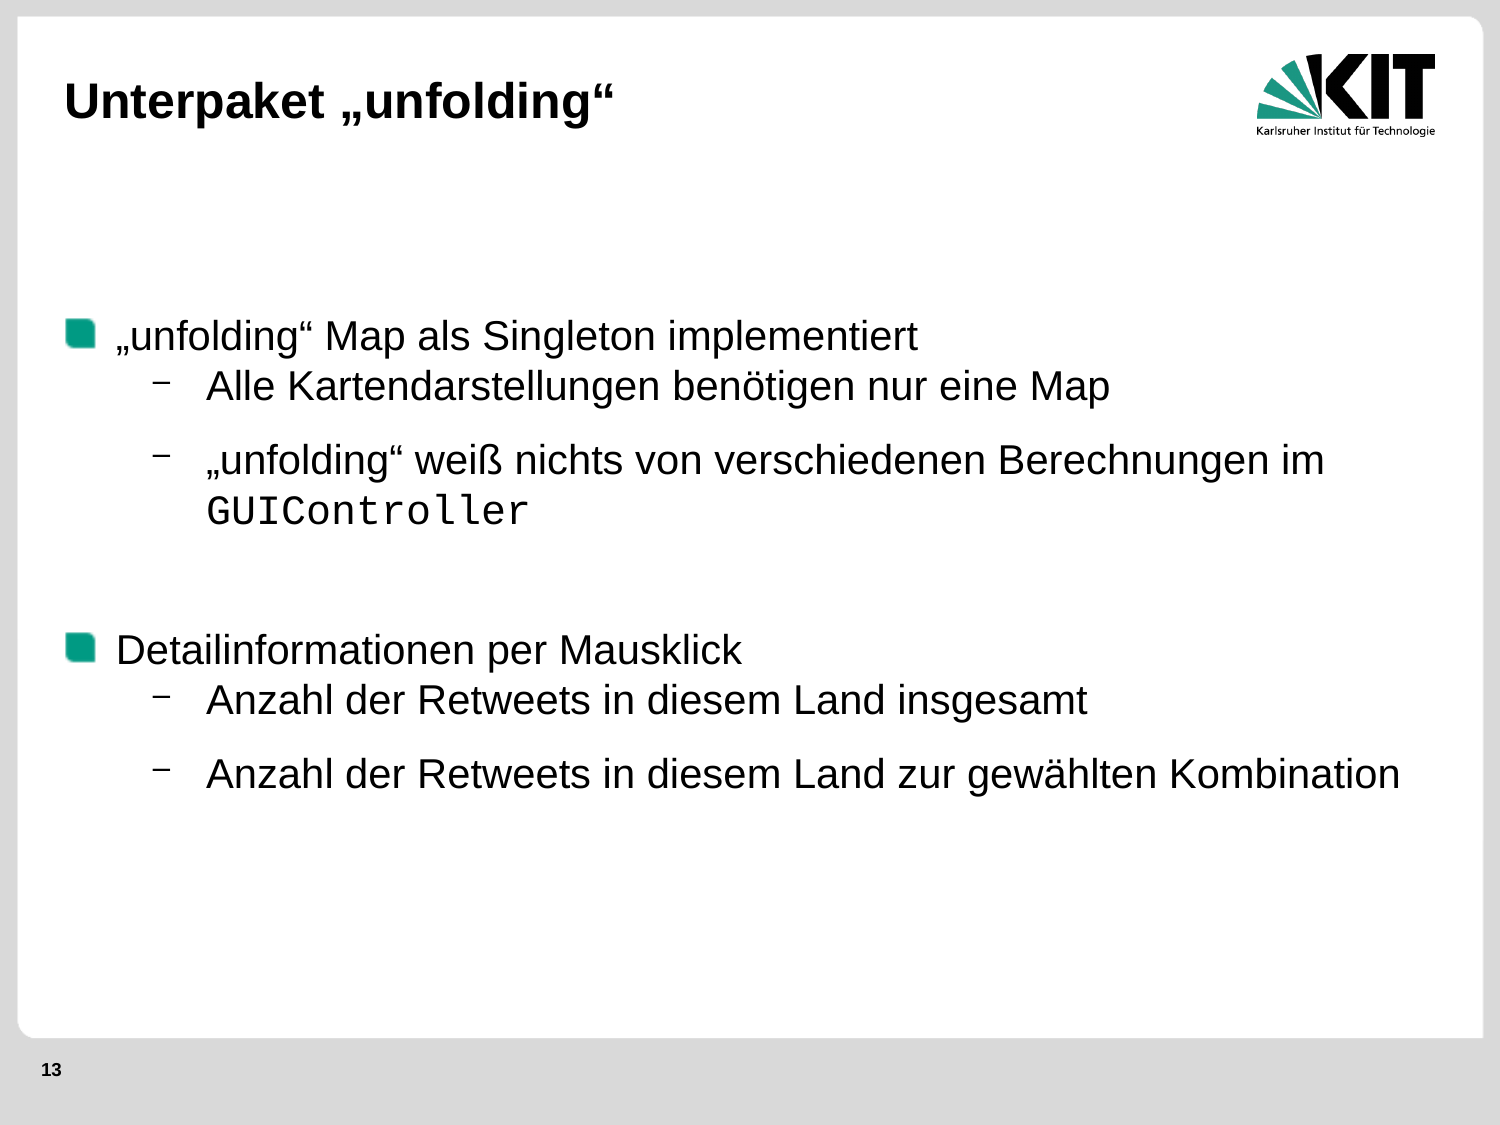

# Unterpaket „unfolding“
„unfolding“ Map als Singleton implementiert
Alle Kartendarstellungen benötigen nur eine Map
„unfolding“ weiß nichts von verschiedenen Berechnungen im GUIController
Detailinformationen per Mausklick
Anzahl der Retweets in diesem Land insgesamt
Anzahl der Retweets in diesem Land zur gewählten Kombination